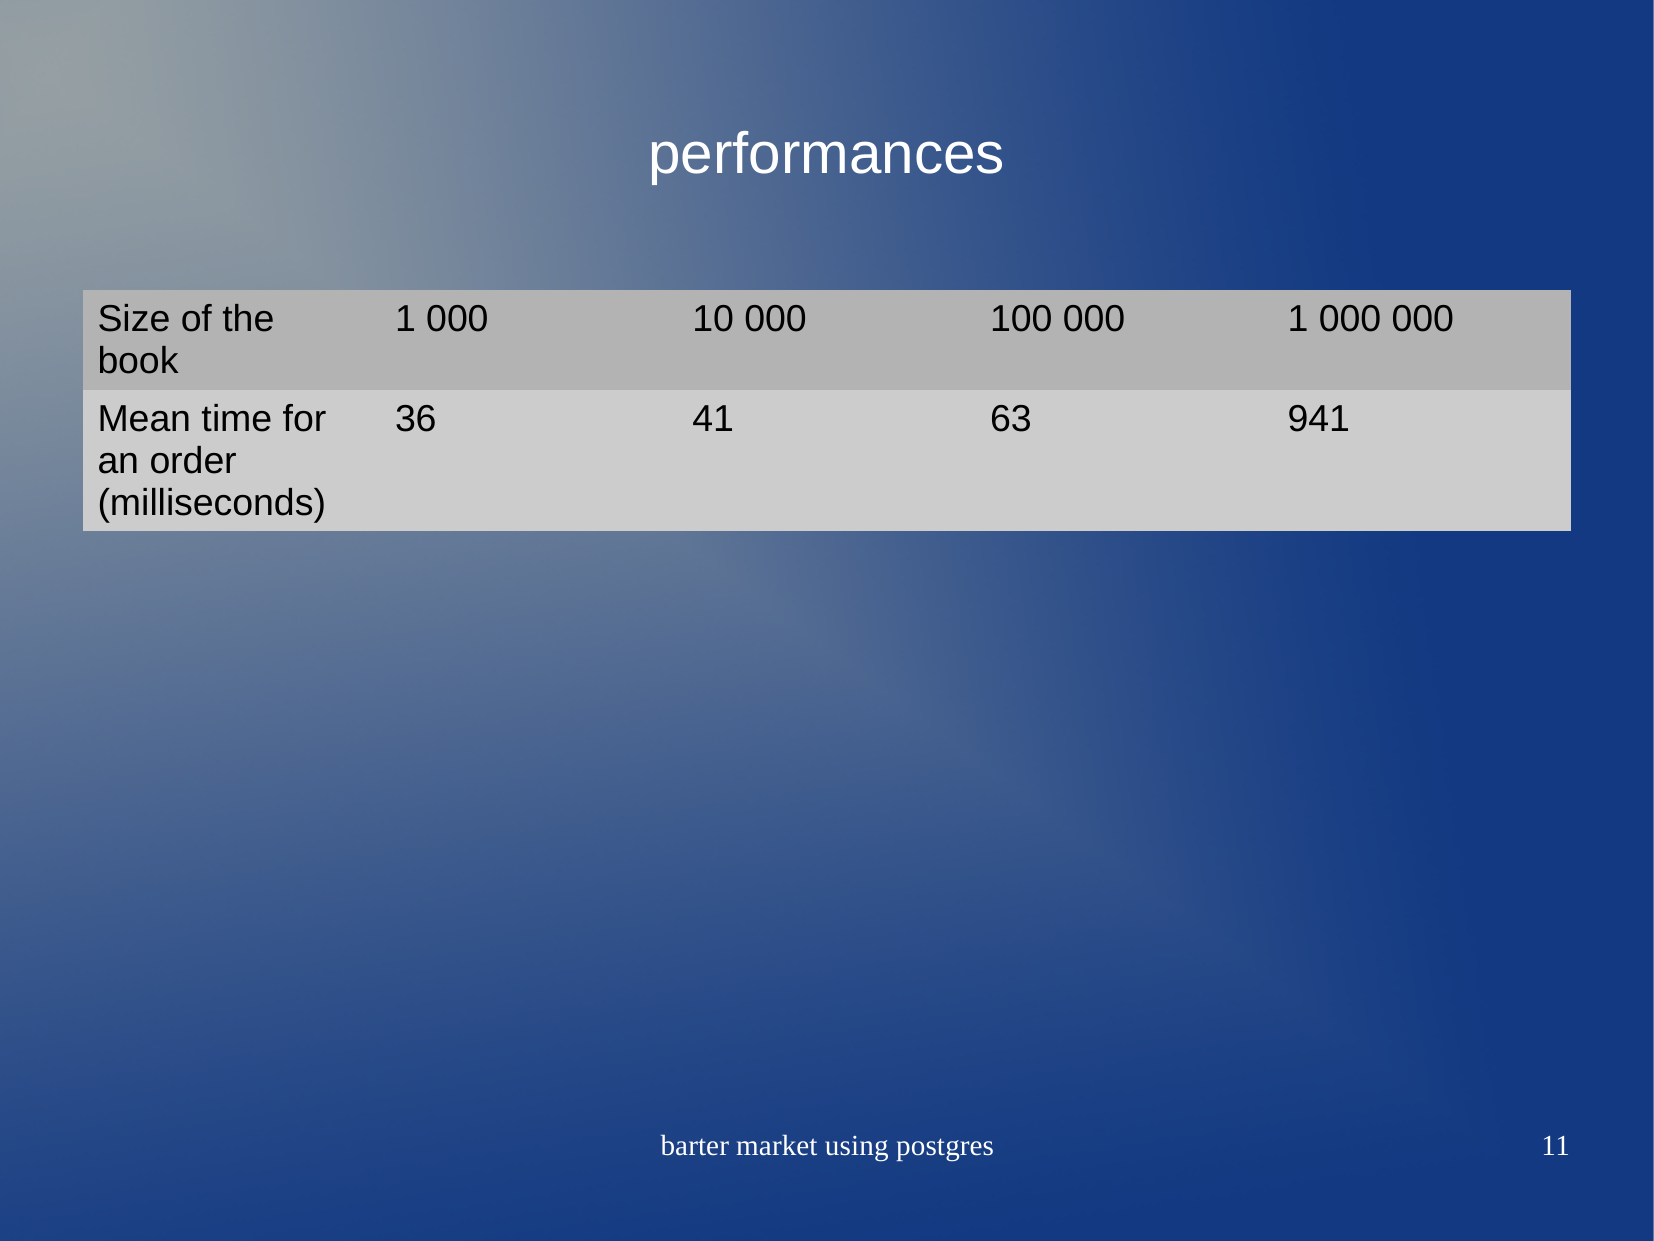

# performances
| Size of the book | 1 000 | 10 000 | 100 000 | 1 000 000 |
| --- | --- | --- | --- | --- |
| Mean time for an order (milliseconds) | 36 | 41 | 63 | 941 |
barter market using postgres
11